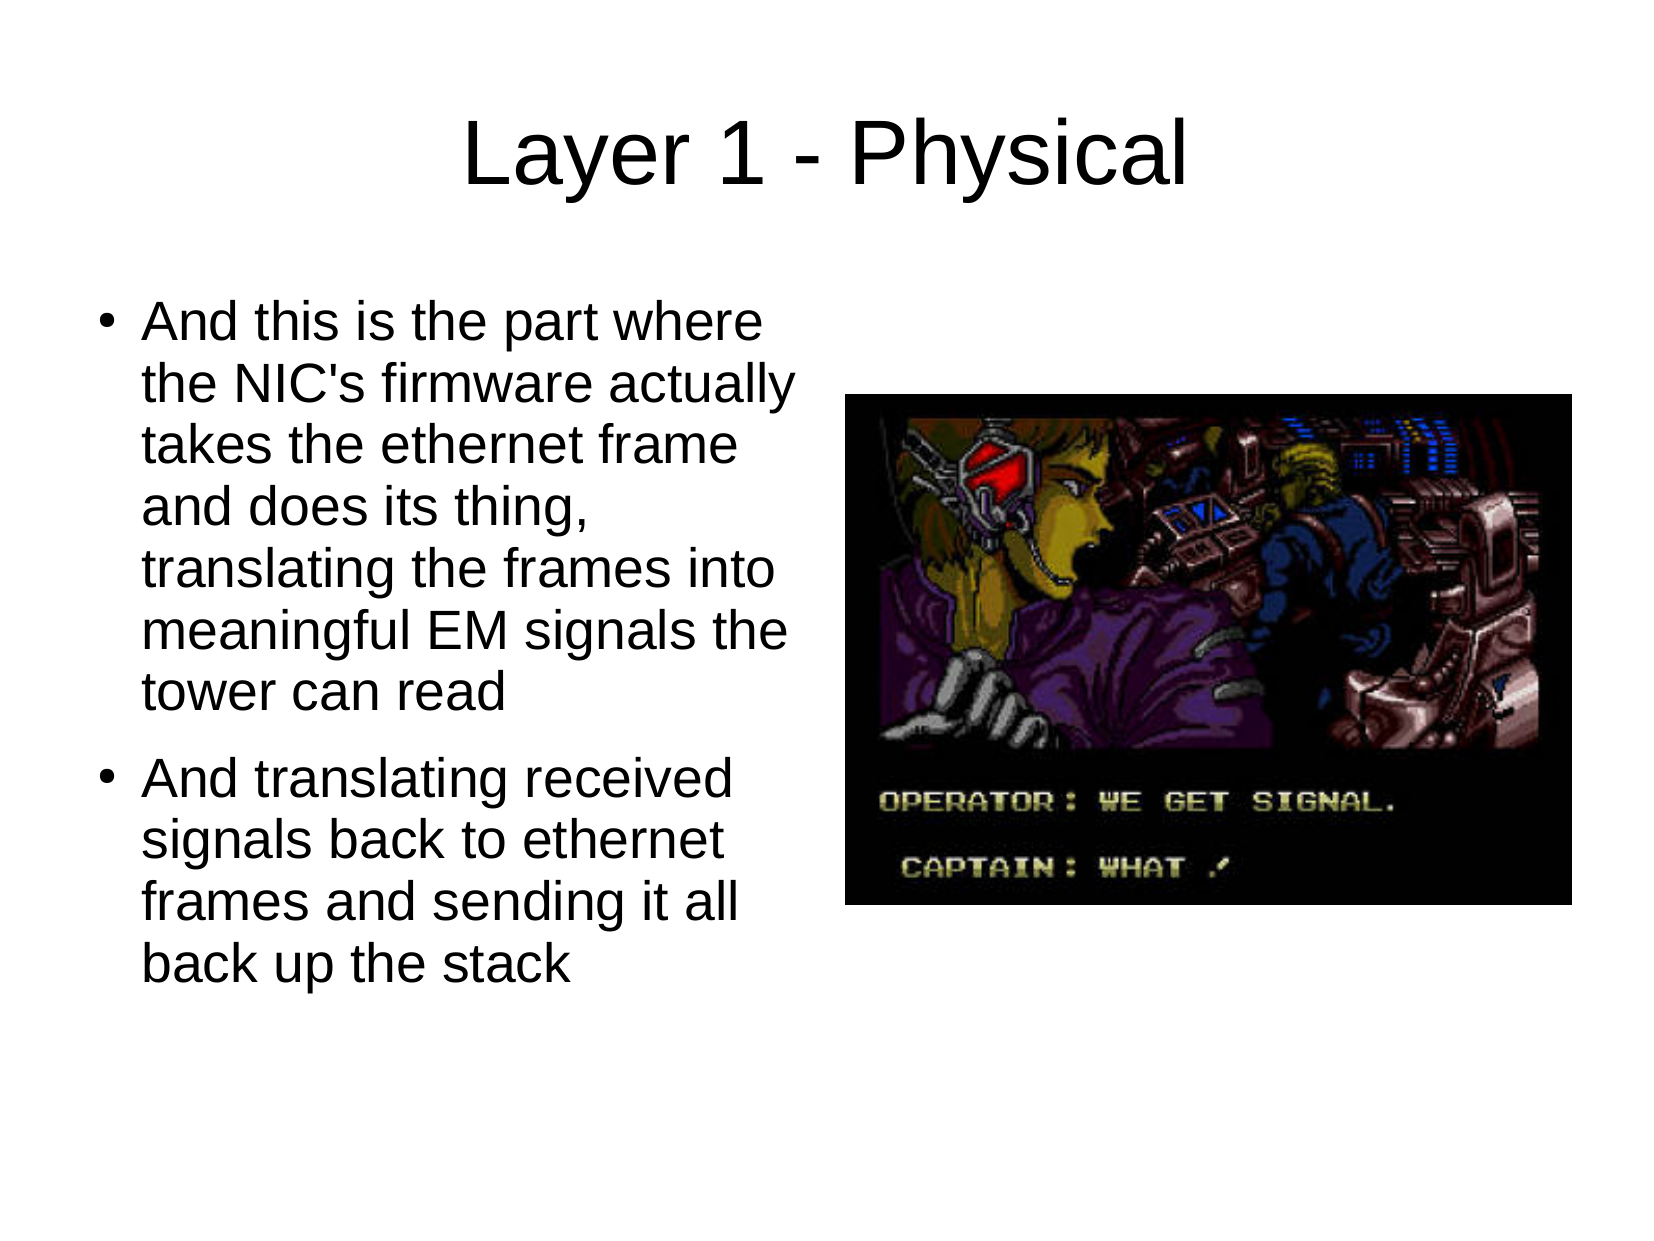

# Layer 1 - Physical
And this is the part where the NIC's firmware actually takes the ethernet frame and does its thing, translating the frames into meaningful EM signals the tower can read
And translating received signals back to ethernet frames and sending it all back up the stack